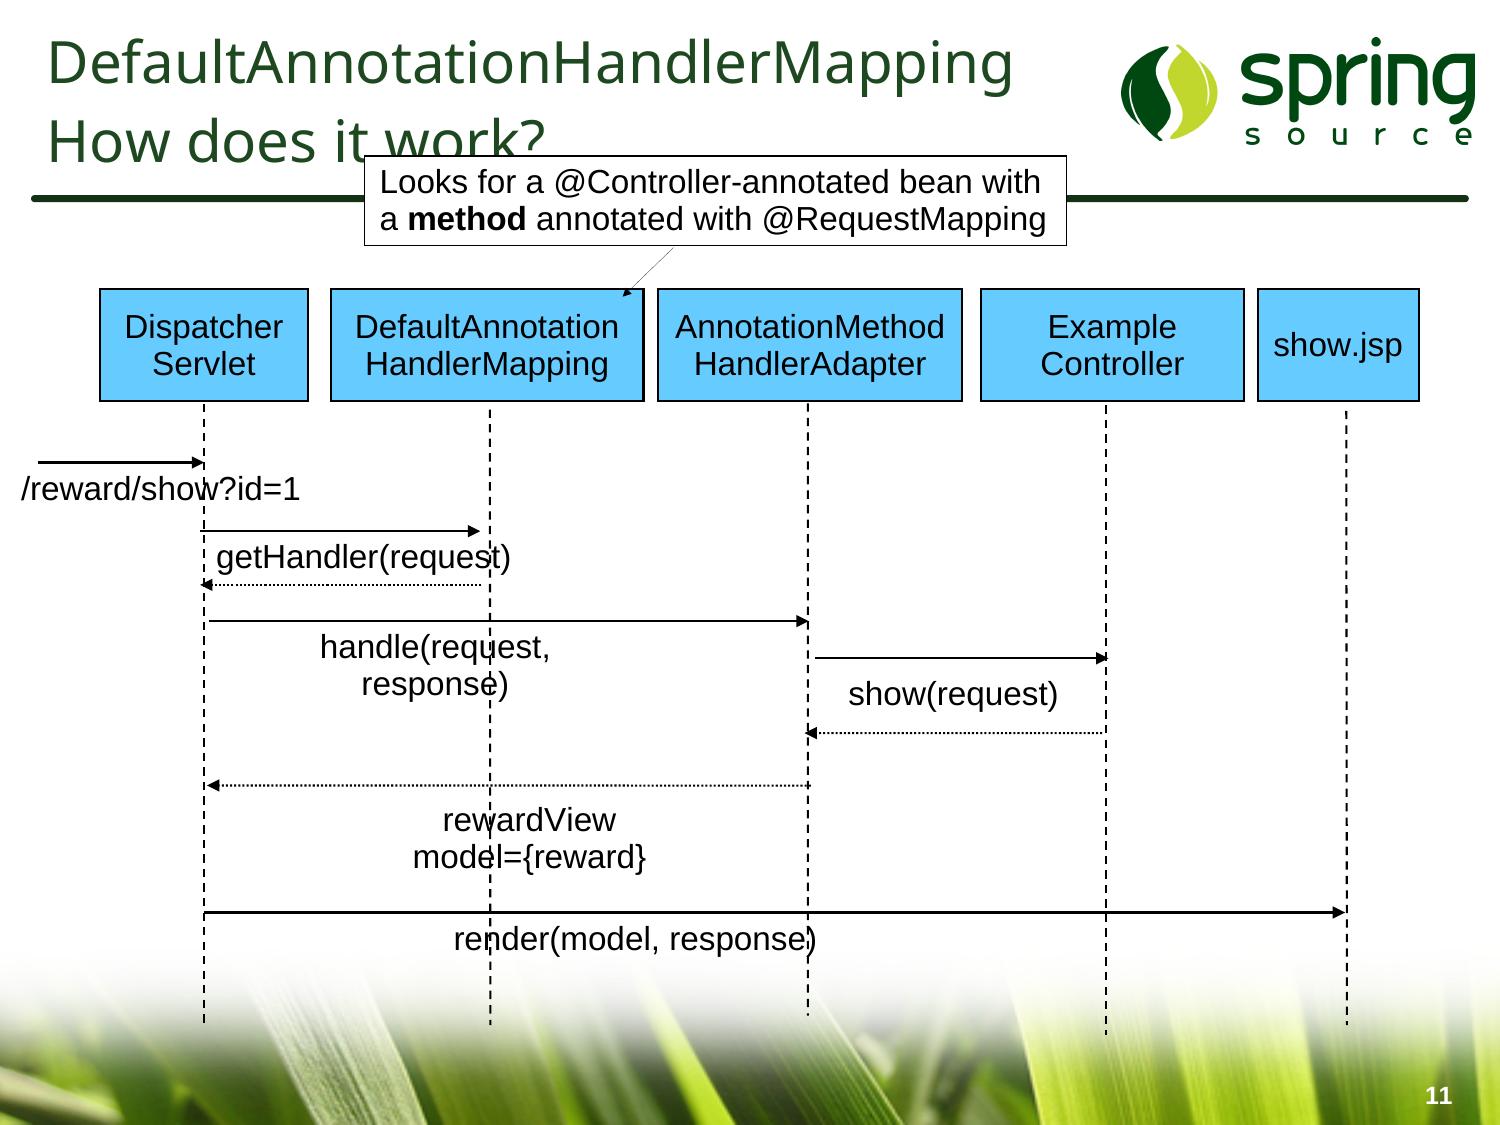

# DefaultAnnotationHandlerMapping How does it work?
Looks for a @Controller-annotated bean with
a method annotated with @RequestMapping
Dispatcher
Servlet
DefaultAnnotationHandlerMapping
AnnotationMethodHandlerAdapter
Example
Controller
show.jsp
/reward/show?id=1
getHandler(request)
handle(request, response)
show(request)
rewardView
model={reward}
render(model, response)